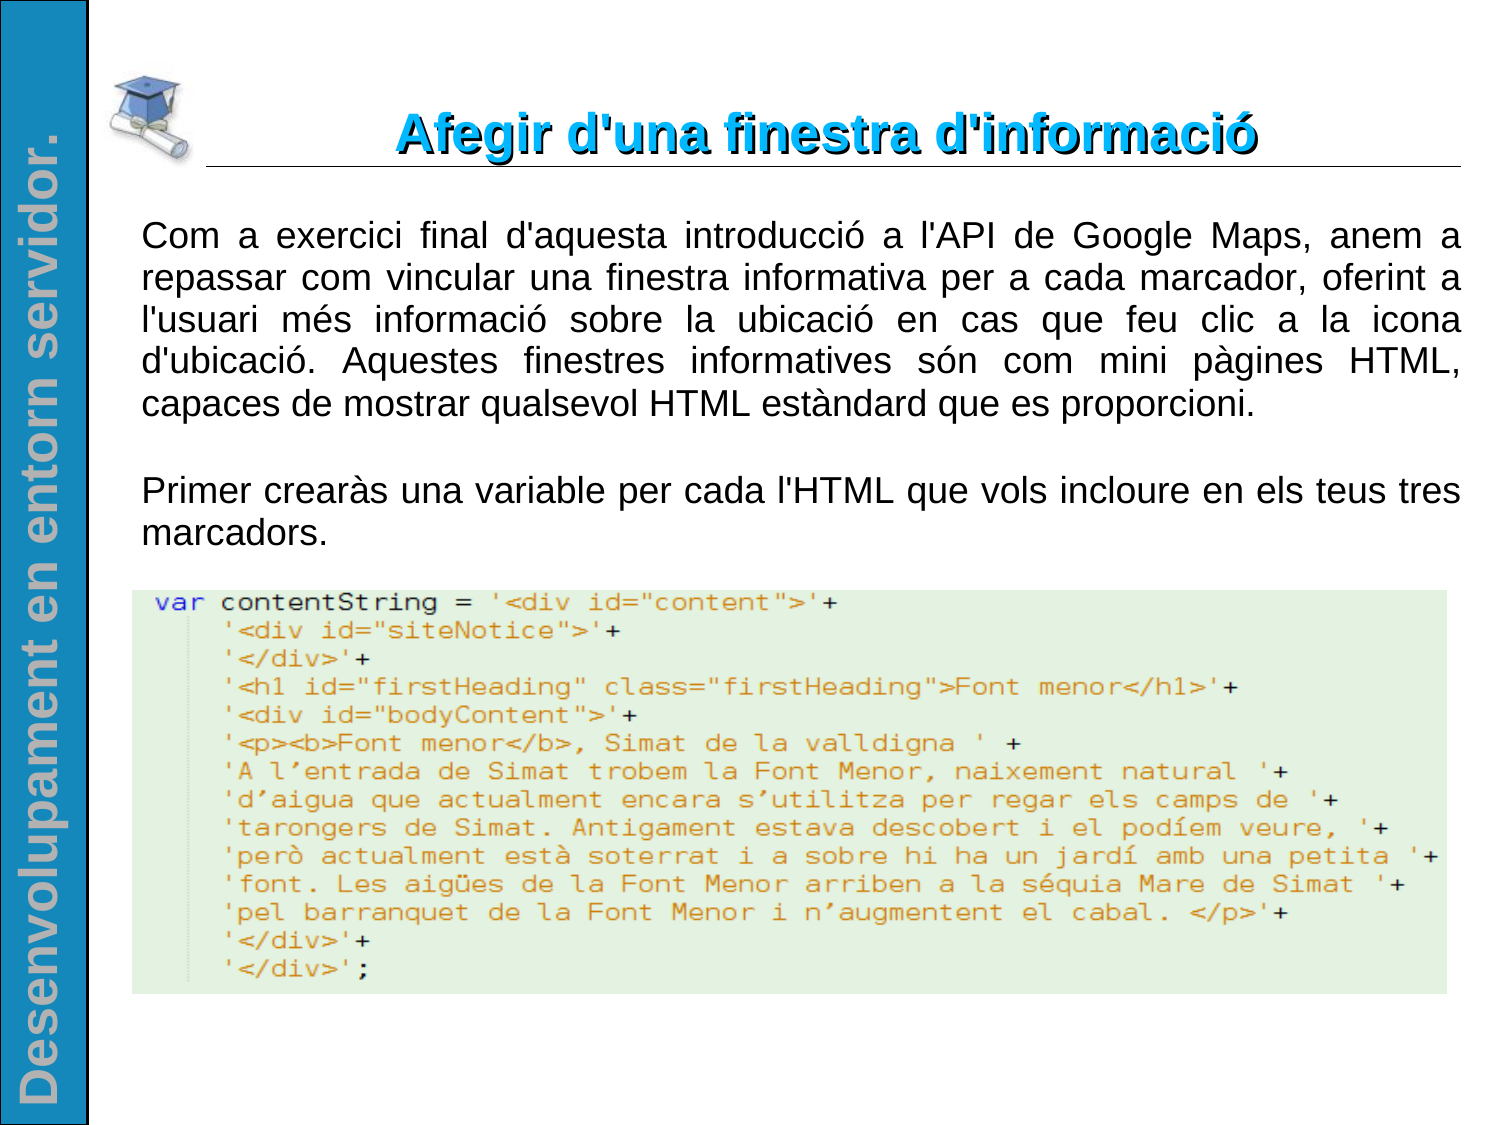

# Afegir d'una finestra d'informació
Com a exercici final d'aquesta introducció a l'API de Google Maps, anem a repassar com vincular una finestra informativa per a cada marcador, oferint a l'usuari més informació sobre la ubicació en cas que feu clic a la icona d'ubicació. Aquestes finestres informatives són com mini pàgines HTML, capaces de mostrar qualsevol HTML estàndard que es proporcioni.
Primer crearàs una variable per cada l'HTML que vols incloure en els teus tres marcadors.